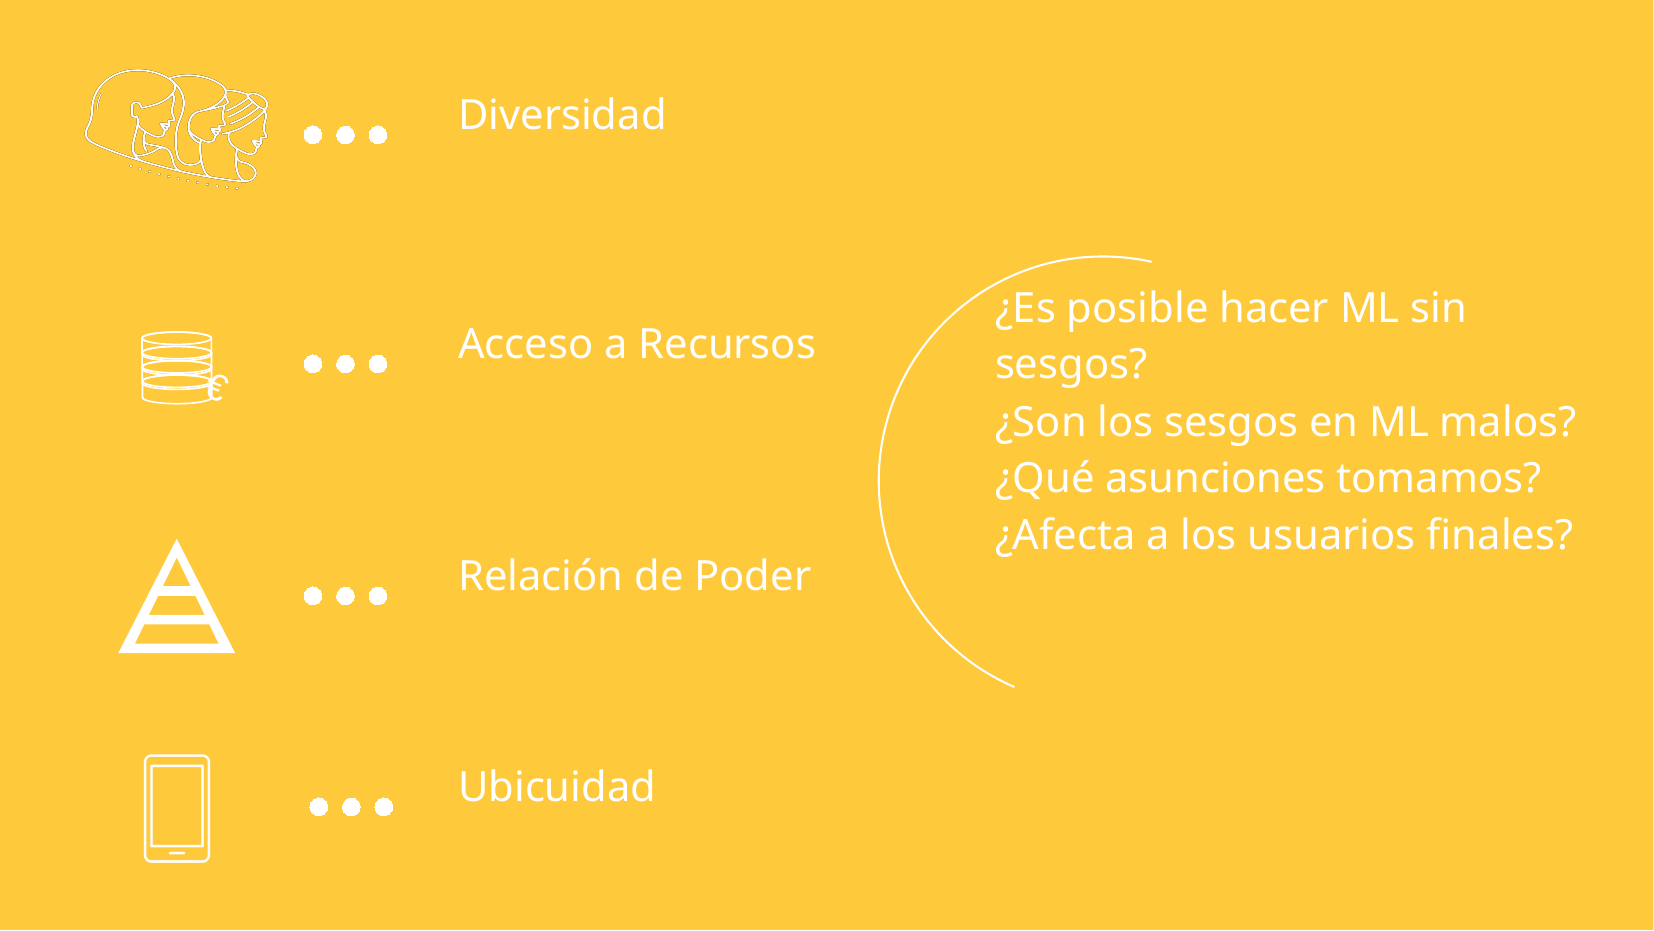

Diversidad
¿Es posible hacer ML sin sesgos?
¿Son los sesgos en ML malos?
¿Qué asunciones tomamos?
¿Afecta a los usuarios finales?
Acceso a Recursos
€
Relación de Poder
Ubicuidad